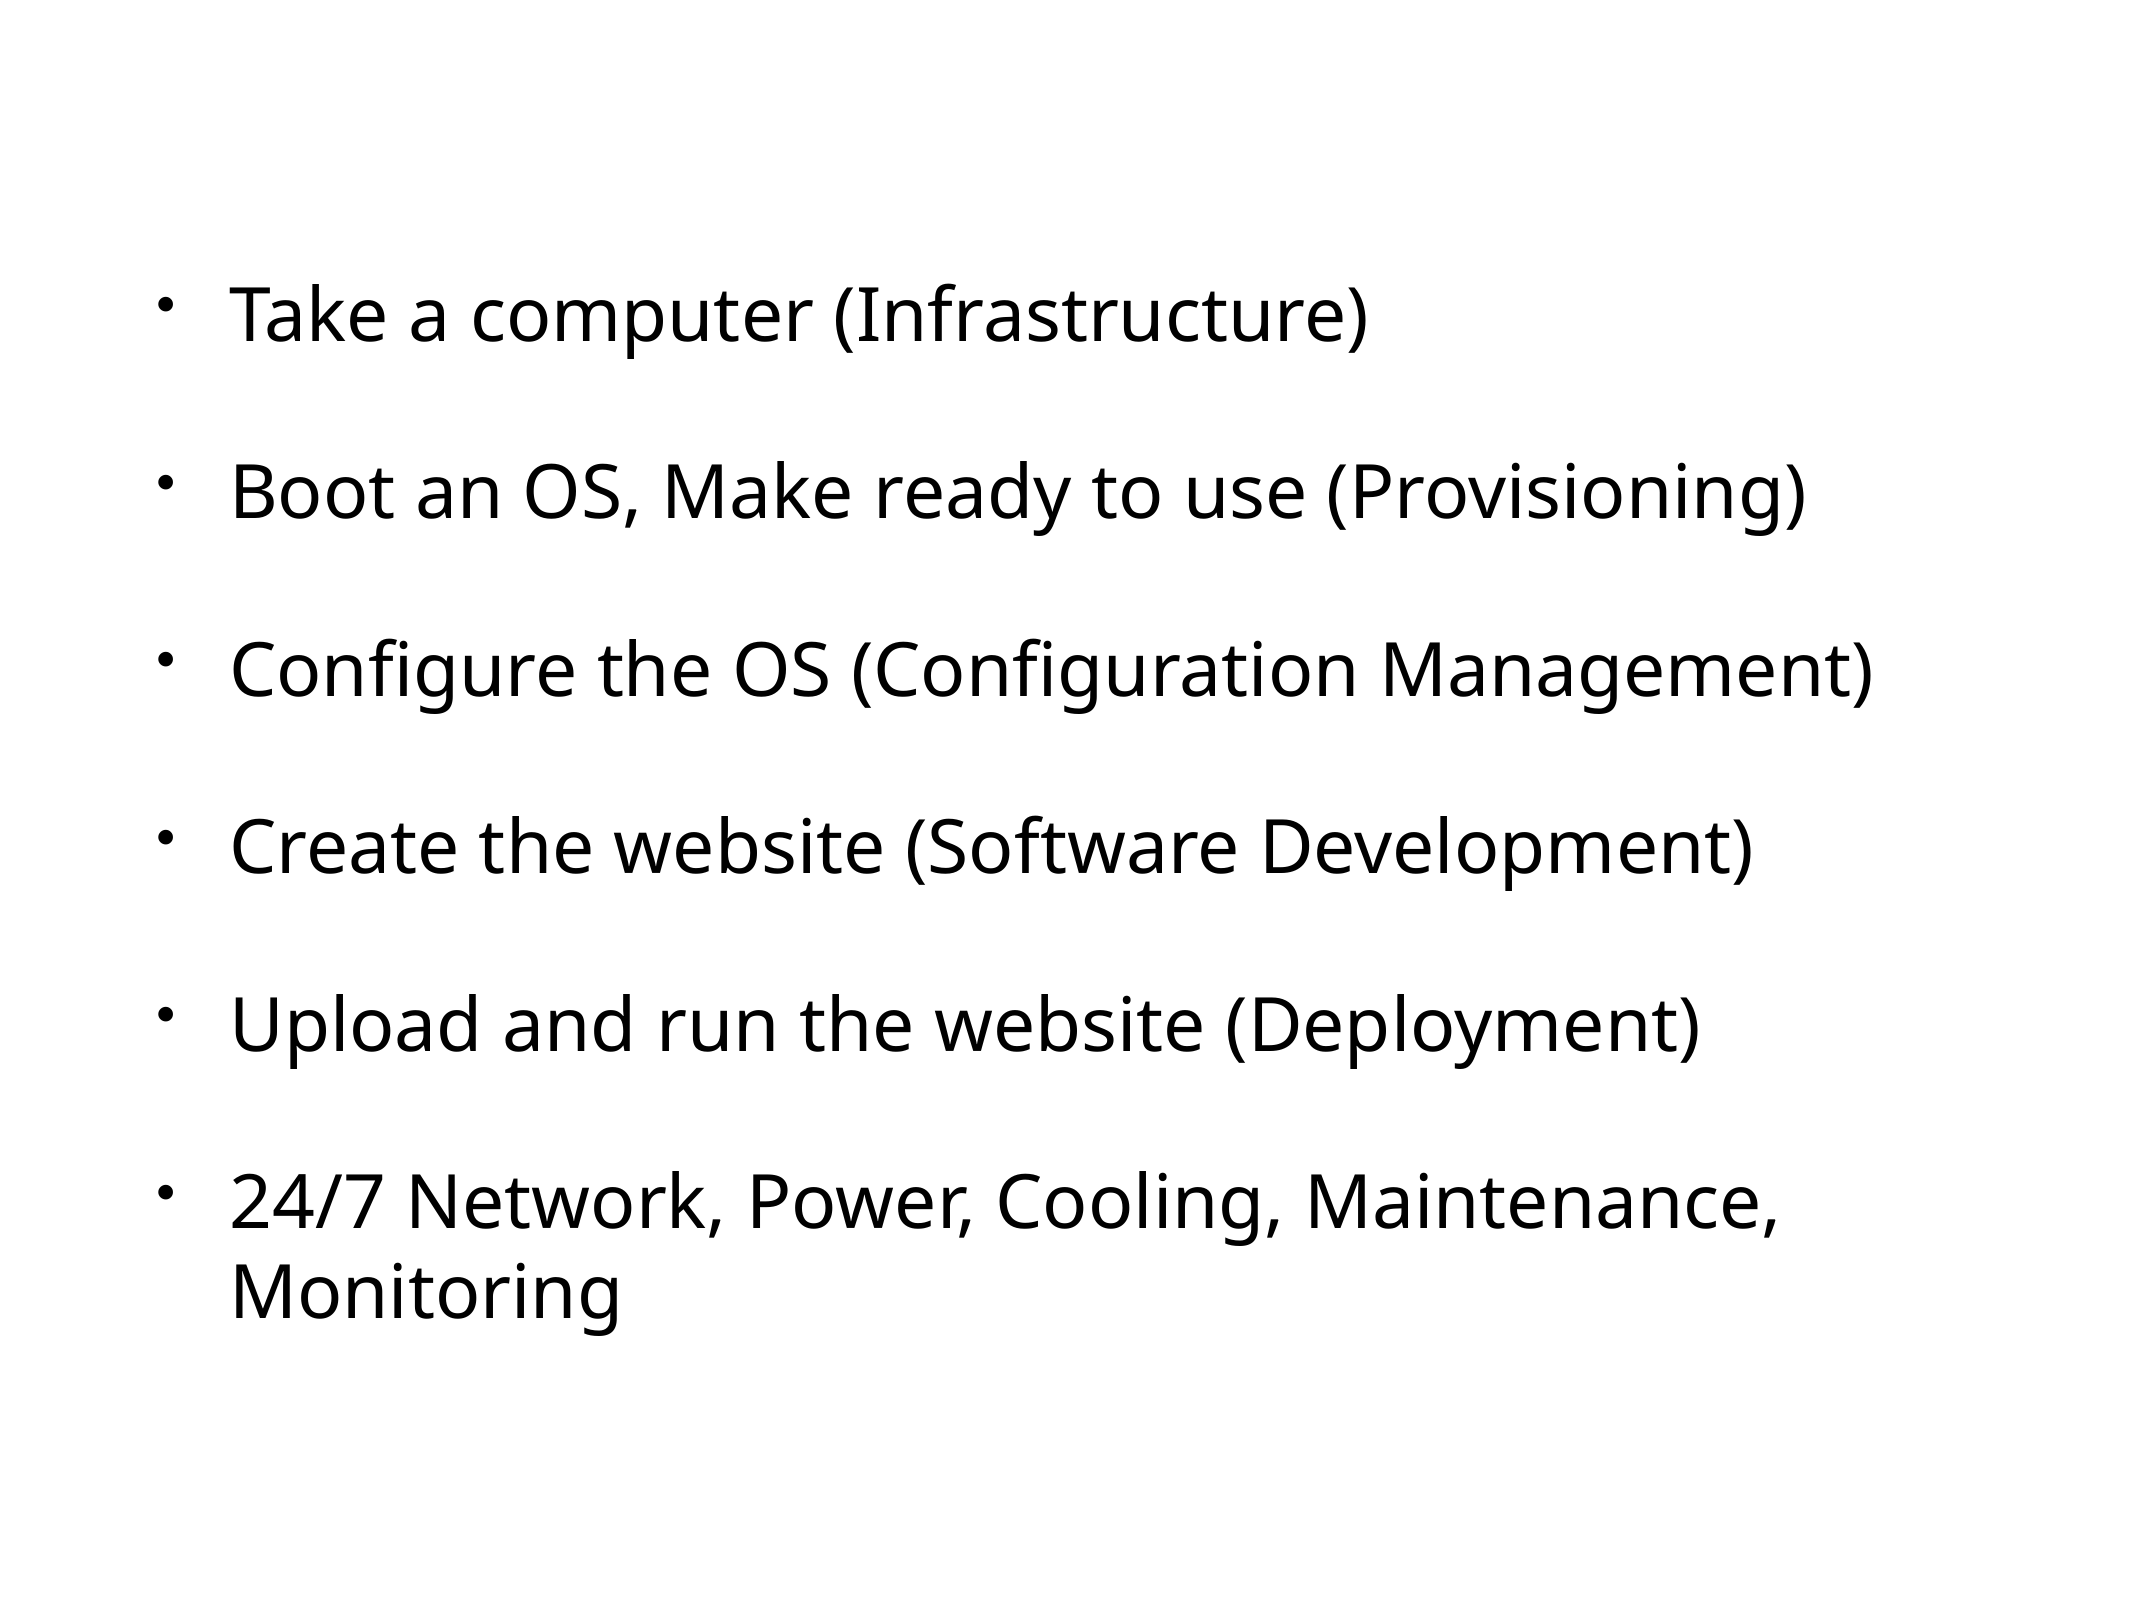

# Take a computer (Infrastructure)
Boot an OS, Make ready to use (Provisioning)
Configure the OS (Configuration Management)
Create the website (Software Development)
Upload and run the website (Deployment)
24/7 Network, Power, Cooling, Maintenance, Monitoring